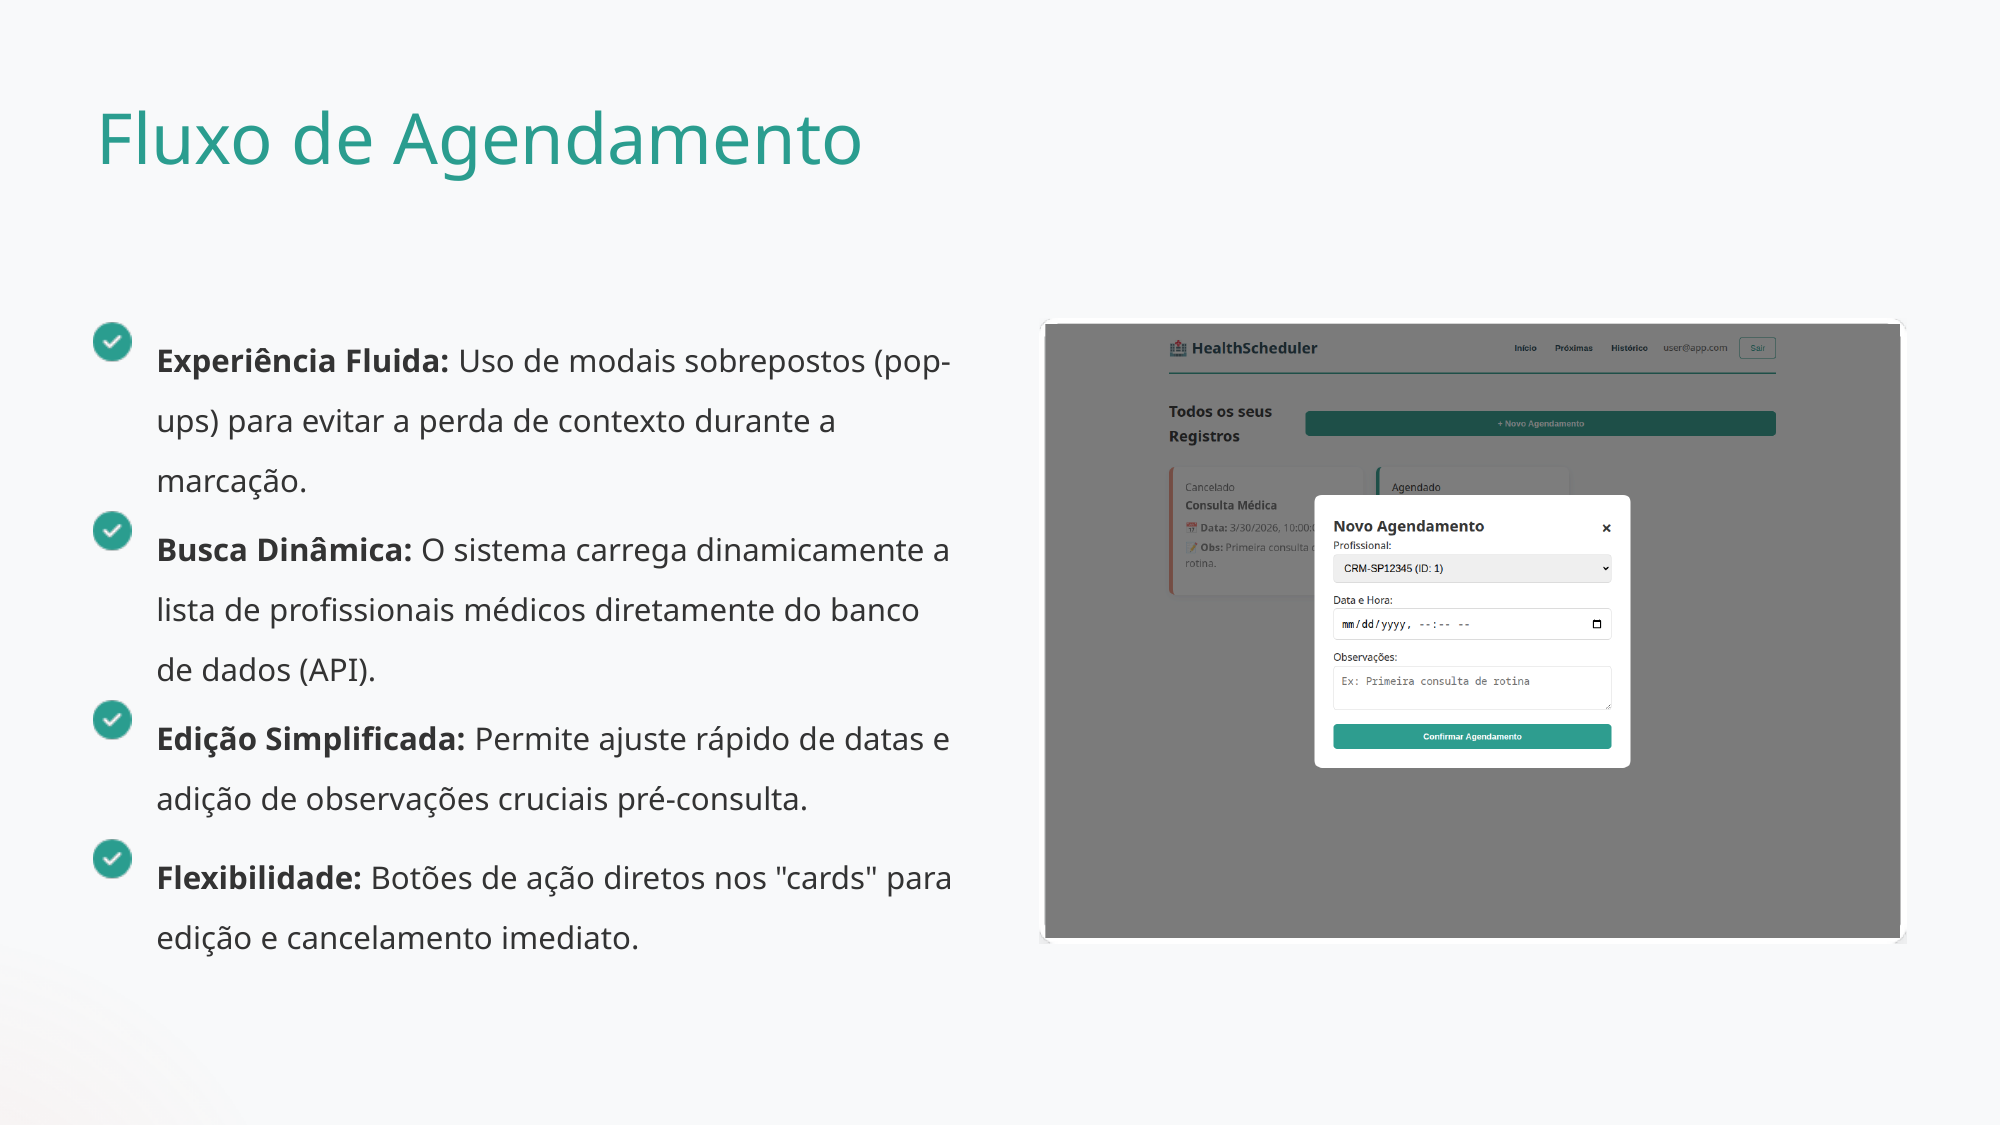

Fluxo de Agendamento
Experiência Fluida: Uso de modais sobrepostos (pop-ups) para evitar a perda de contexto durante a marcação.
Busca Dinâmica: O sistema carrega dinamicamente a lista de profissionais médicos diretamente do banco de dados (API).
Edição Simplificada: Permite ajuste rápido de datas e adição de observações cruciais pré-consulta.
Flexibilidade: Botões de ação diretos nos "cards" para edição e cancelamento imediato.